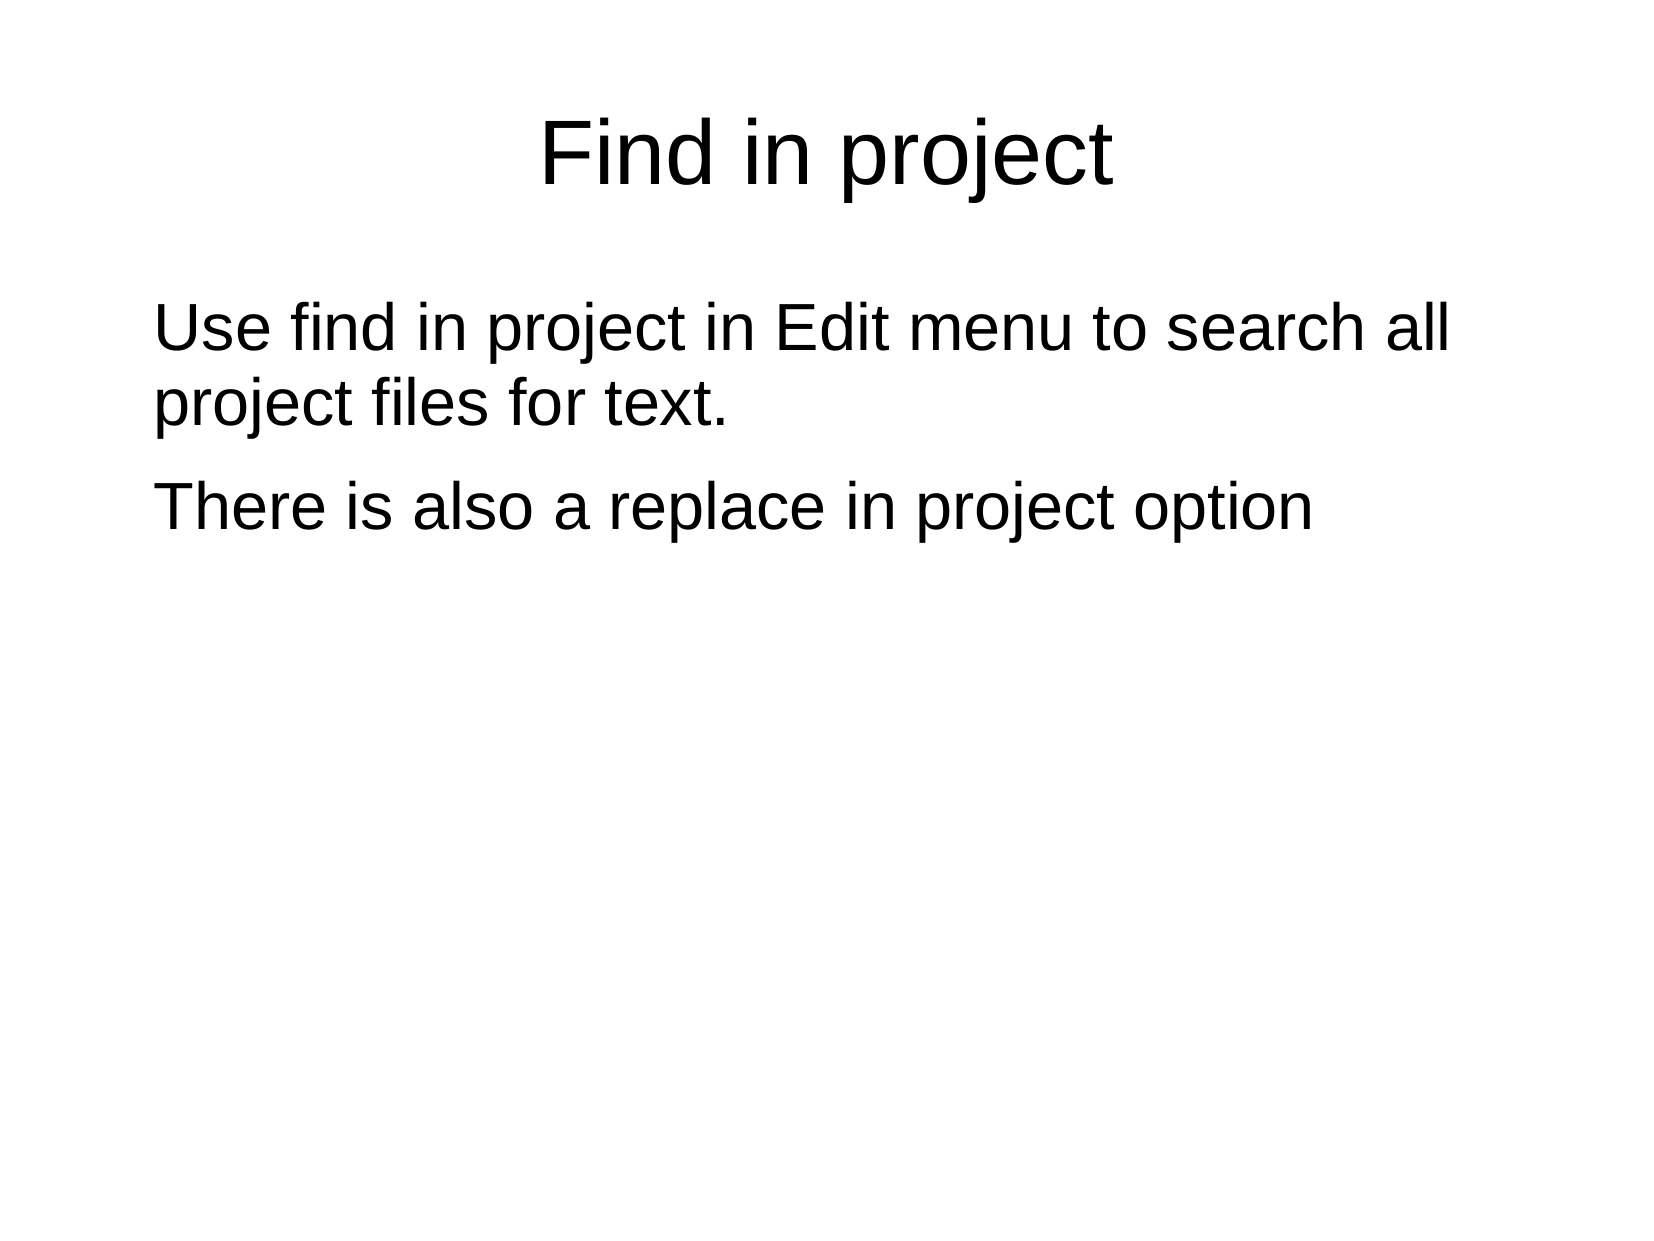

# Find in project
Use find in project in Edit menu to search all project files for text.
There is also a replace in project option